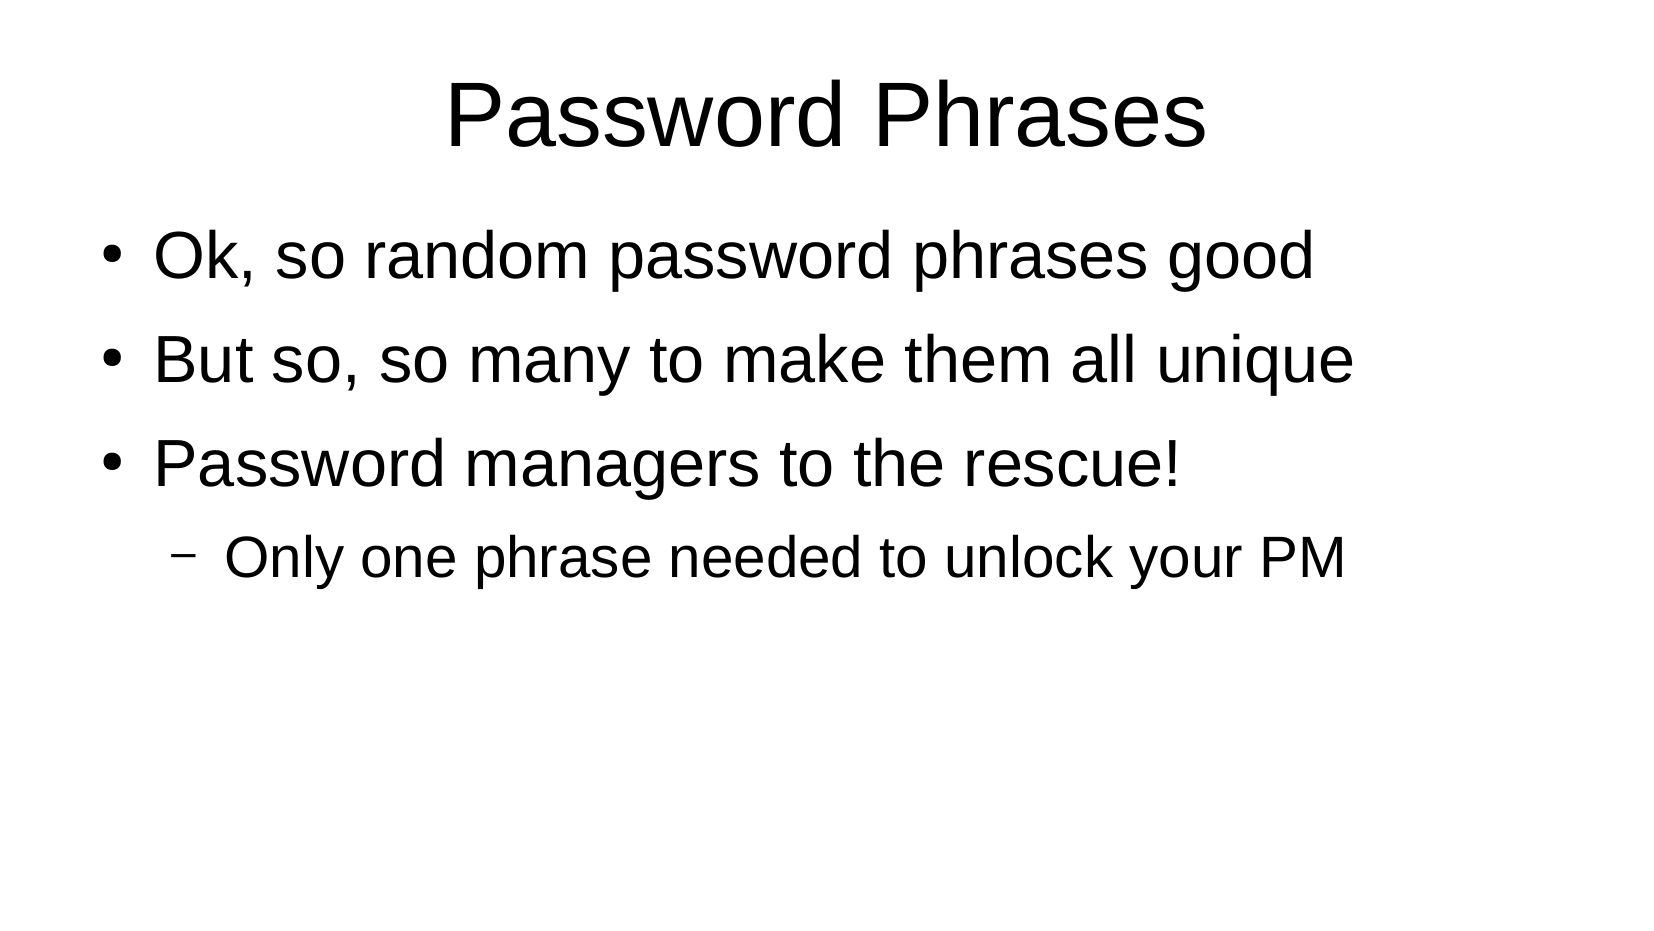

# Password Phrases
Ok, so random password phrases good
But so, so many to make them all unique
Password managers to the rescue!
Only one phrase needed to unlock your PM